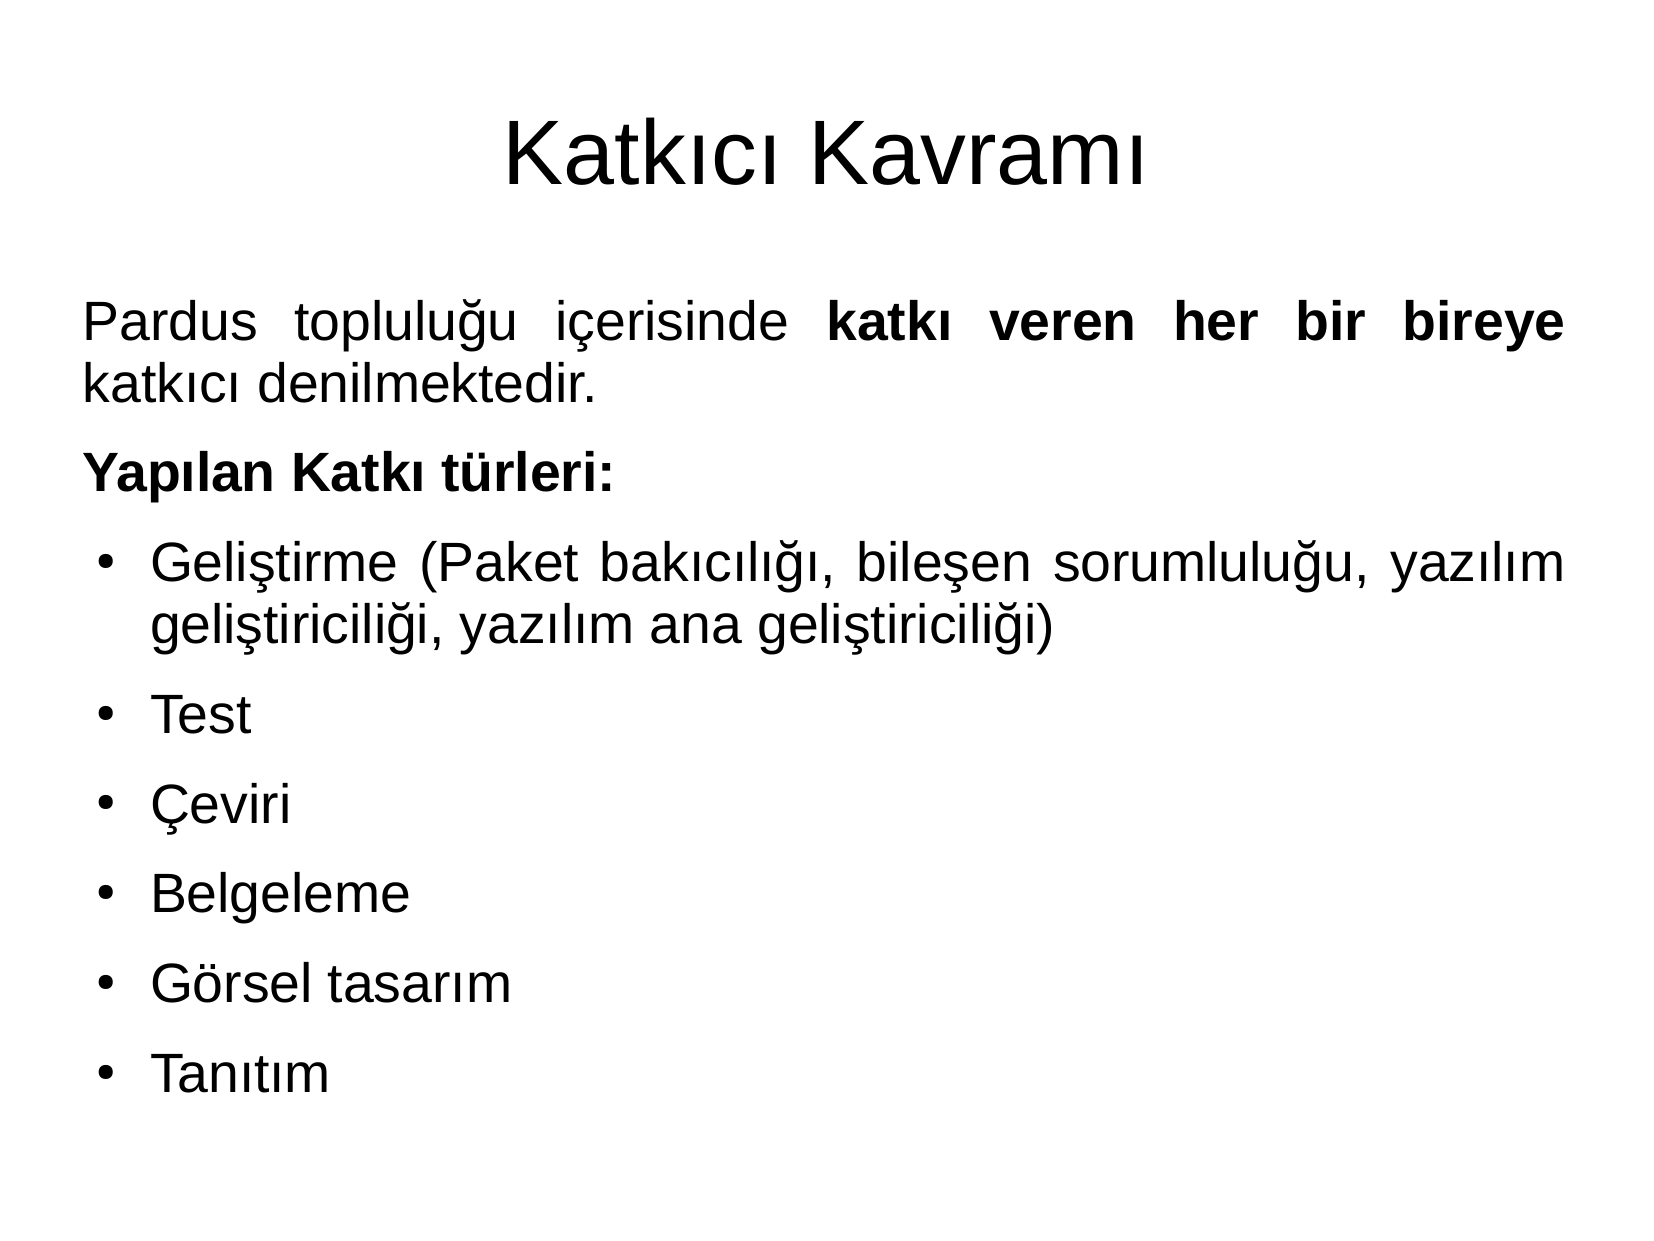

# Katkıcı Kavramı
Pardus topluluğu içerisinde katkı veren her bir bireye katkıcı denilmektedir.
Yapılan Katkı türleri:
Geliştirme (Paket bakıcılığı, bileşen sorumluluğu, yazılım geliştiriciliği, yazılım ana geliştiriciliği)
Test
Çeviri
Belgeleme
Görsel tasarım
Tanıtım